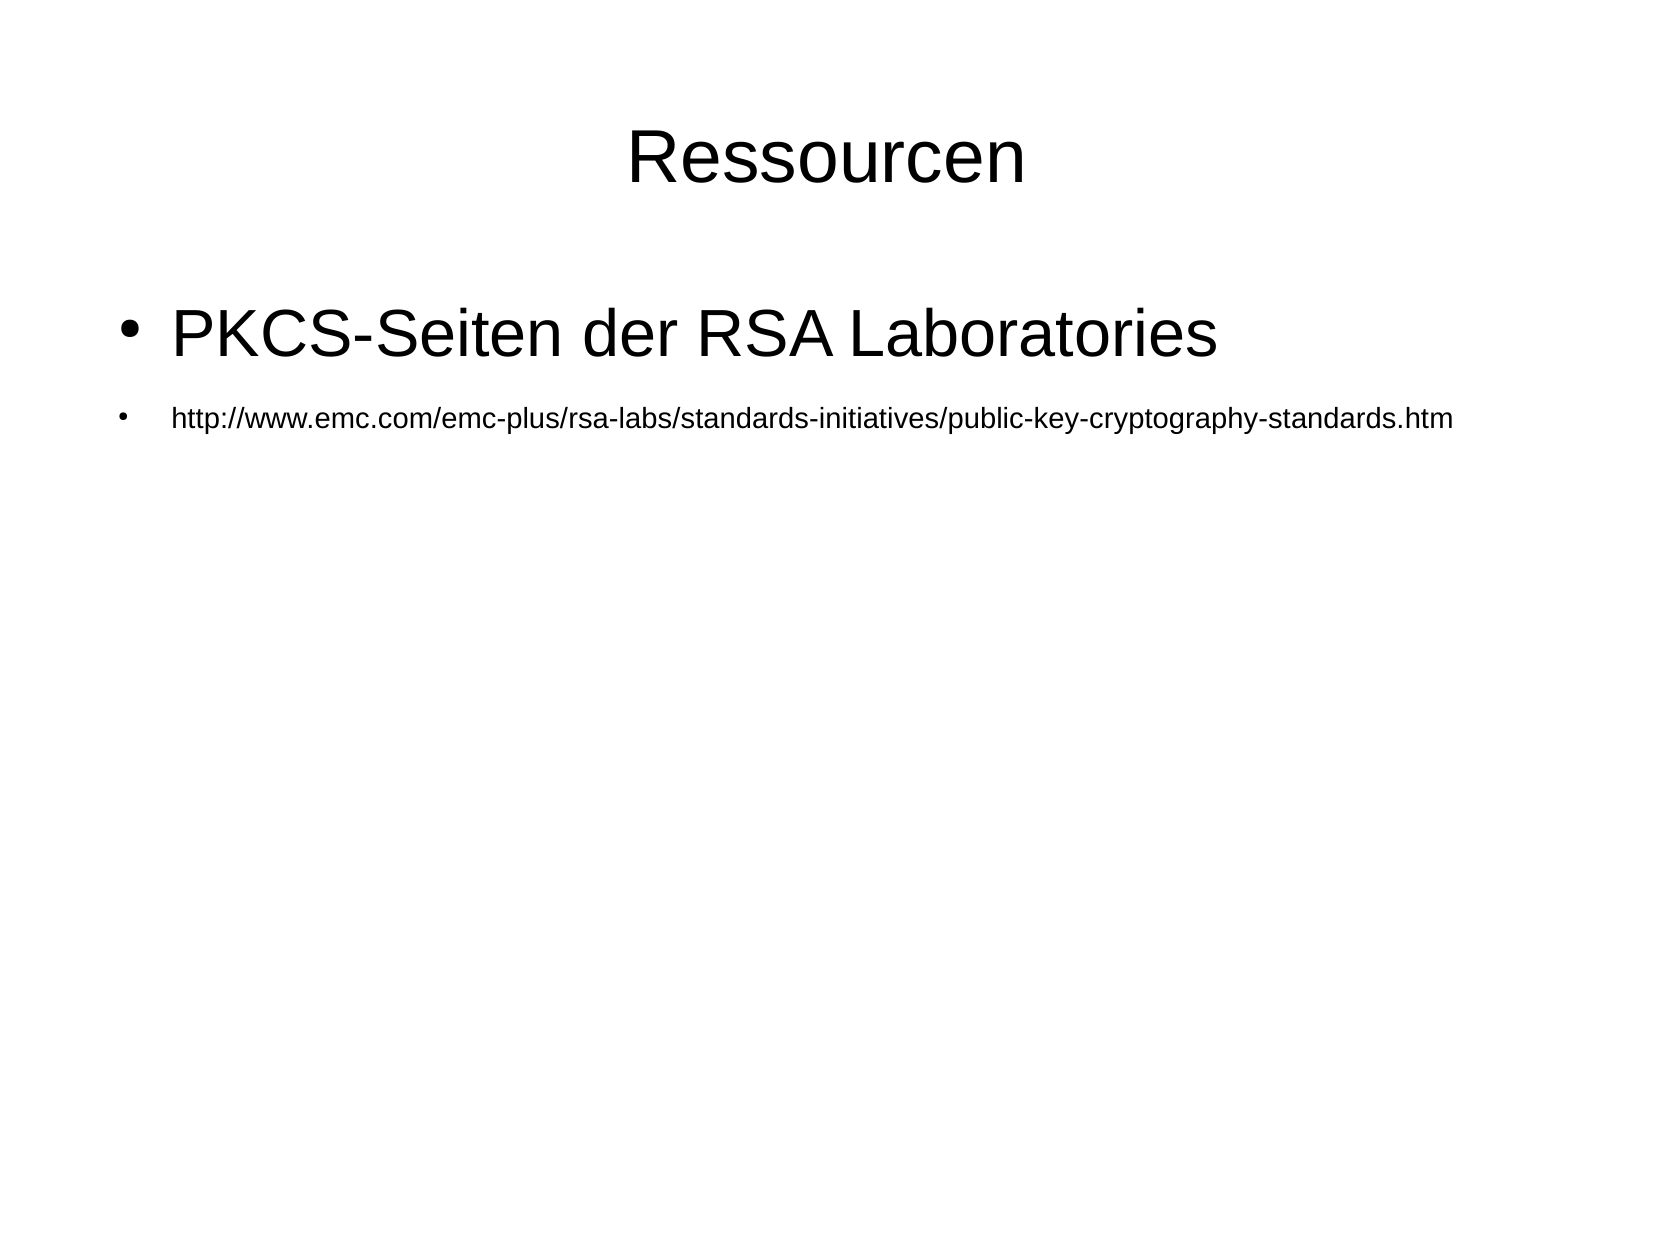

# Ressourcen
PKCS-Seiten der RSA Laboratories
http://www.emc.com/emc-plus/rsa-labs/standards-initiatives/public-key-cryptography-standards.htm